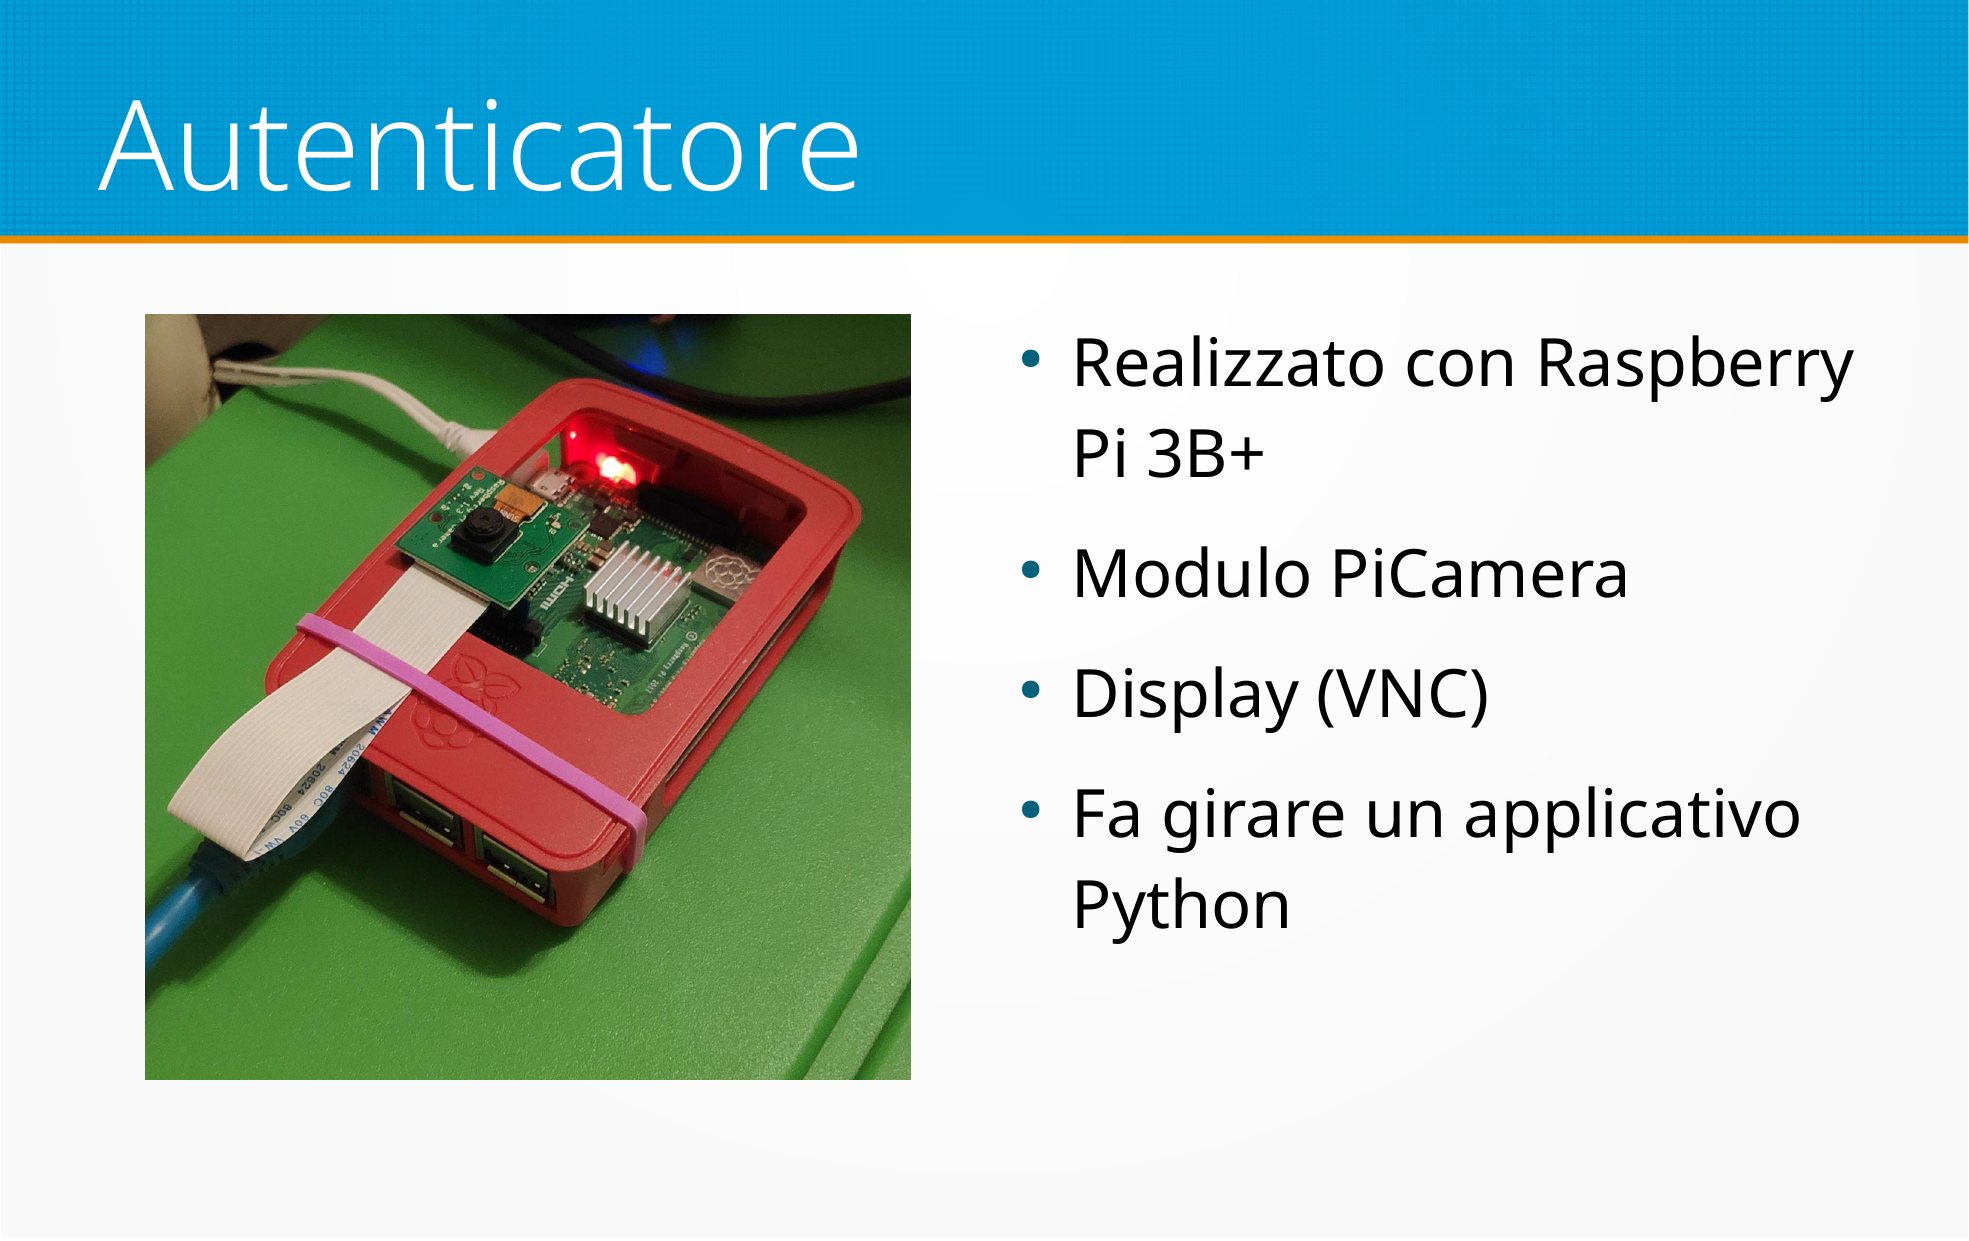

# Autenticatore
Realizzato con Raspberry Pi 3B+
Modulo PiCamera
Display (VNC)
Fa girare un applicativo Python